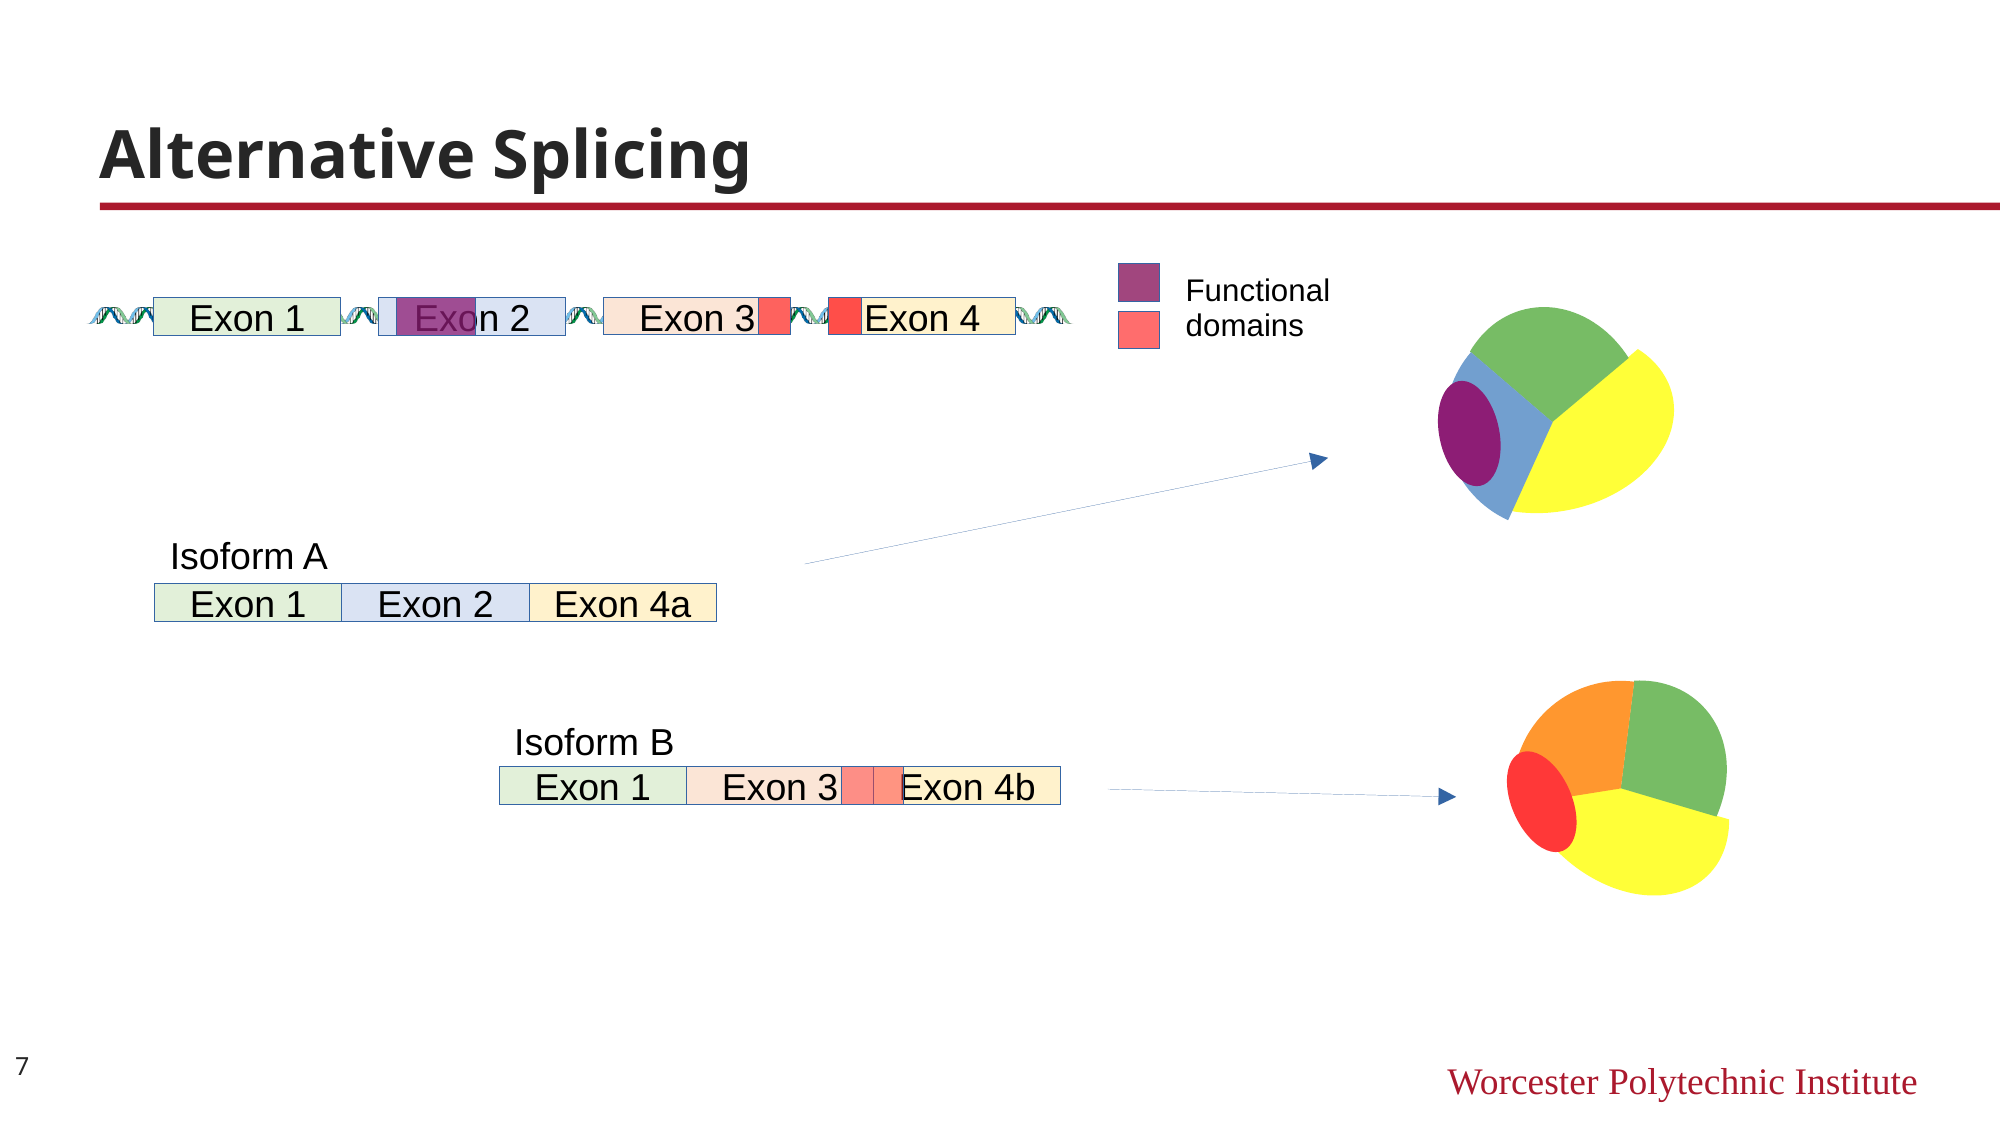

# Alternative Splicing
Functional domains
Exon 3
Exon 3
Exon 1
Exon 1
Exon 1
Exon 2
Exon 2
Exon 4
Exon 4
Exon 4
Isoform A
Exon 1
Exon 2
Exon 4a
Isoform B
Exon 1
Exon 3
Exon 4b
7